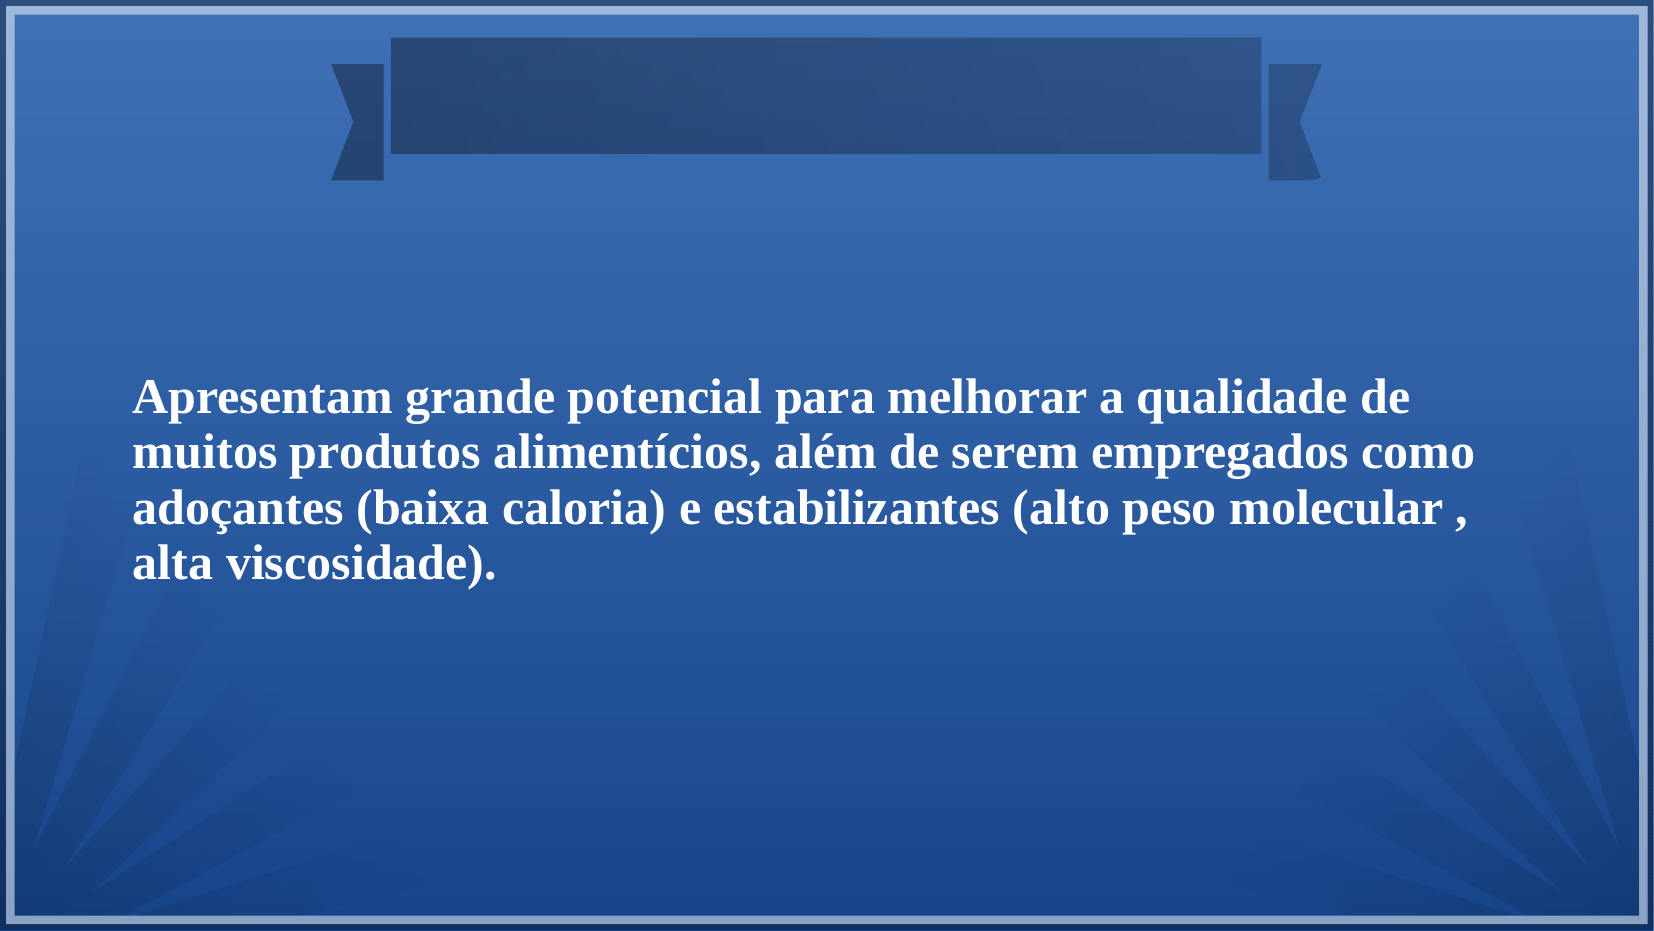

#
Apresentam grande potencial para melhorar a qualidade de muitos produtos alimentícios, além de serem empregados como adoçantes (baixa caloria) e estabilizantes (alto peso molecular , alta viscosidade).